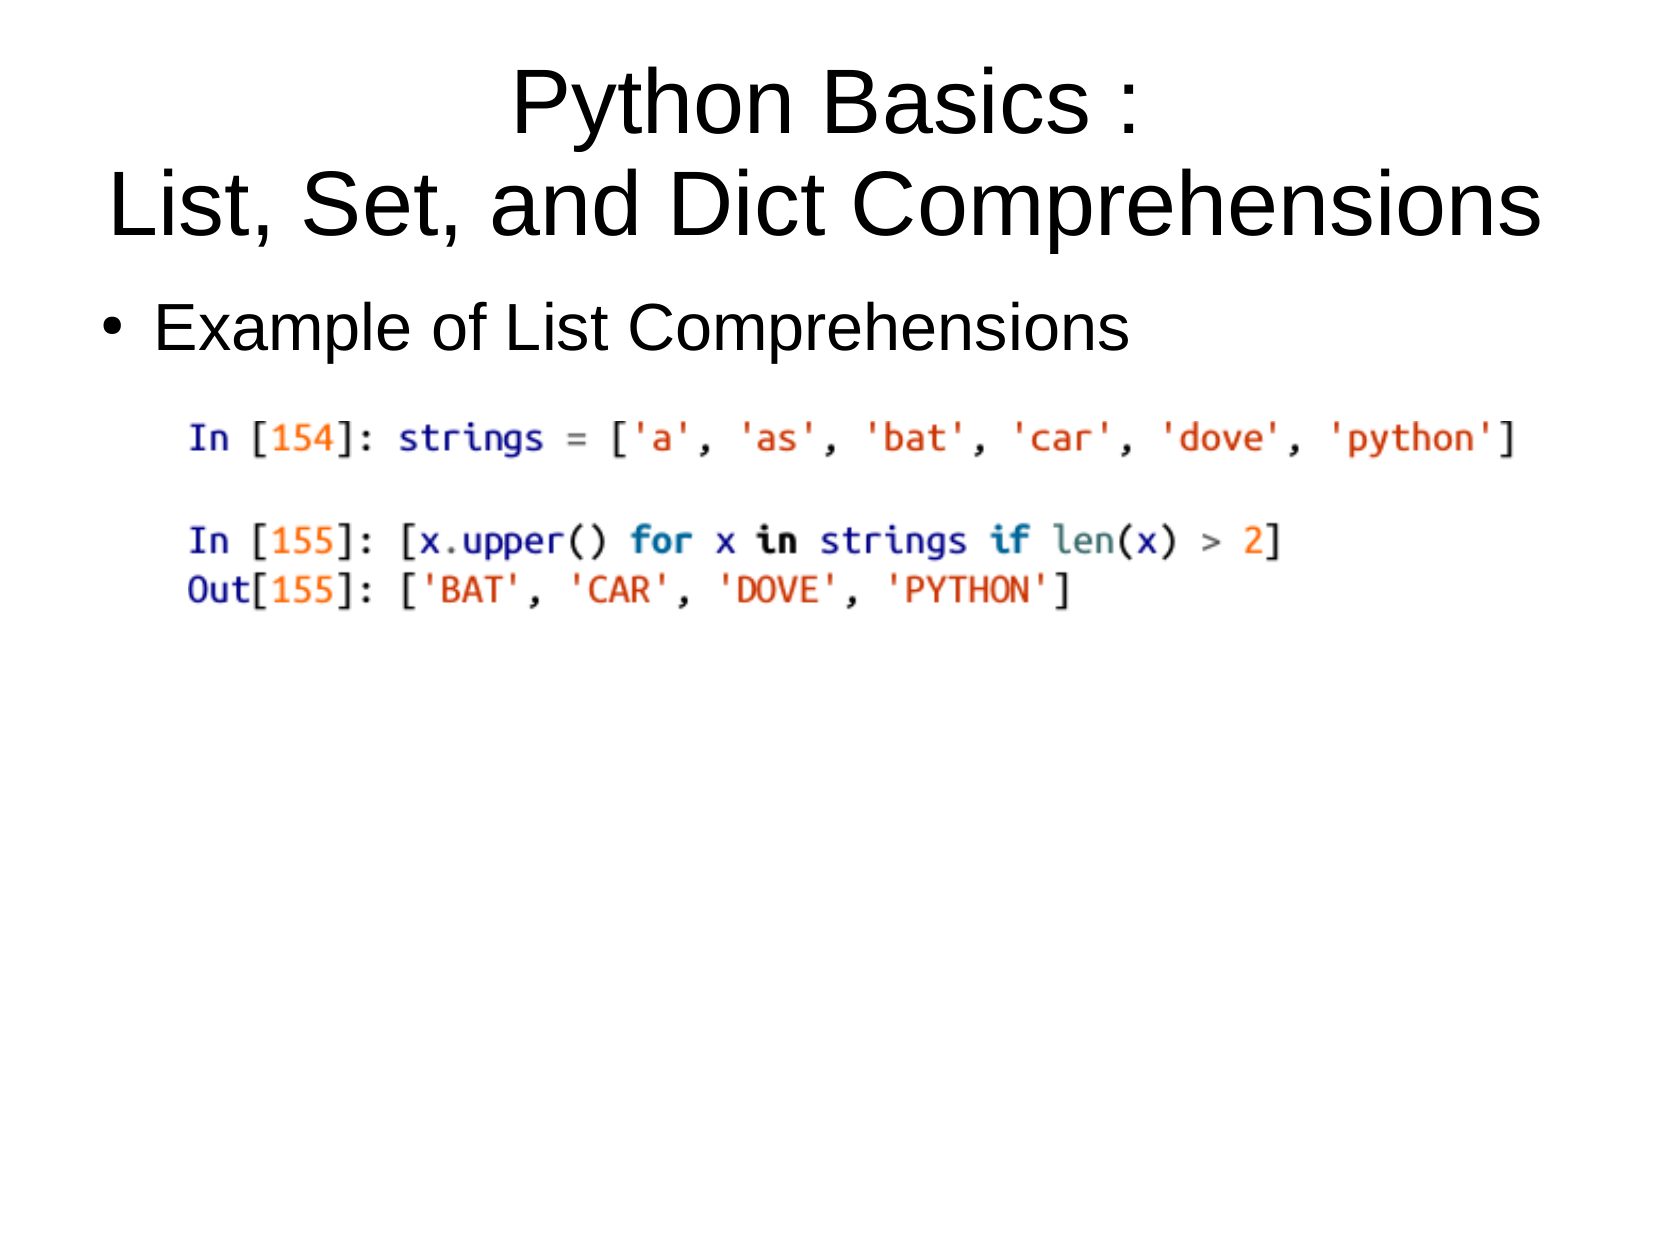

# Python Basics : List, Set, and Dict Comprehensions
Example of List Comprehensions